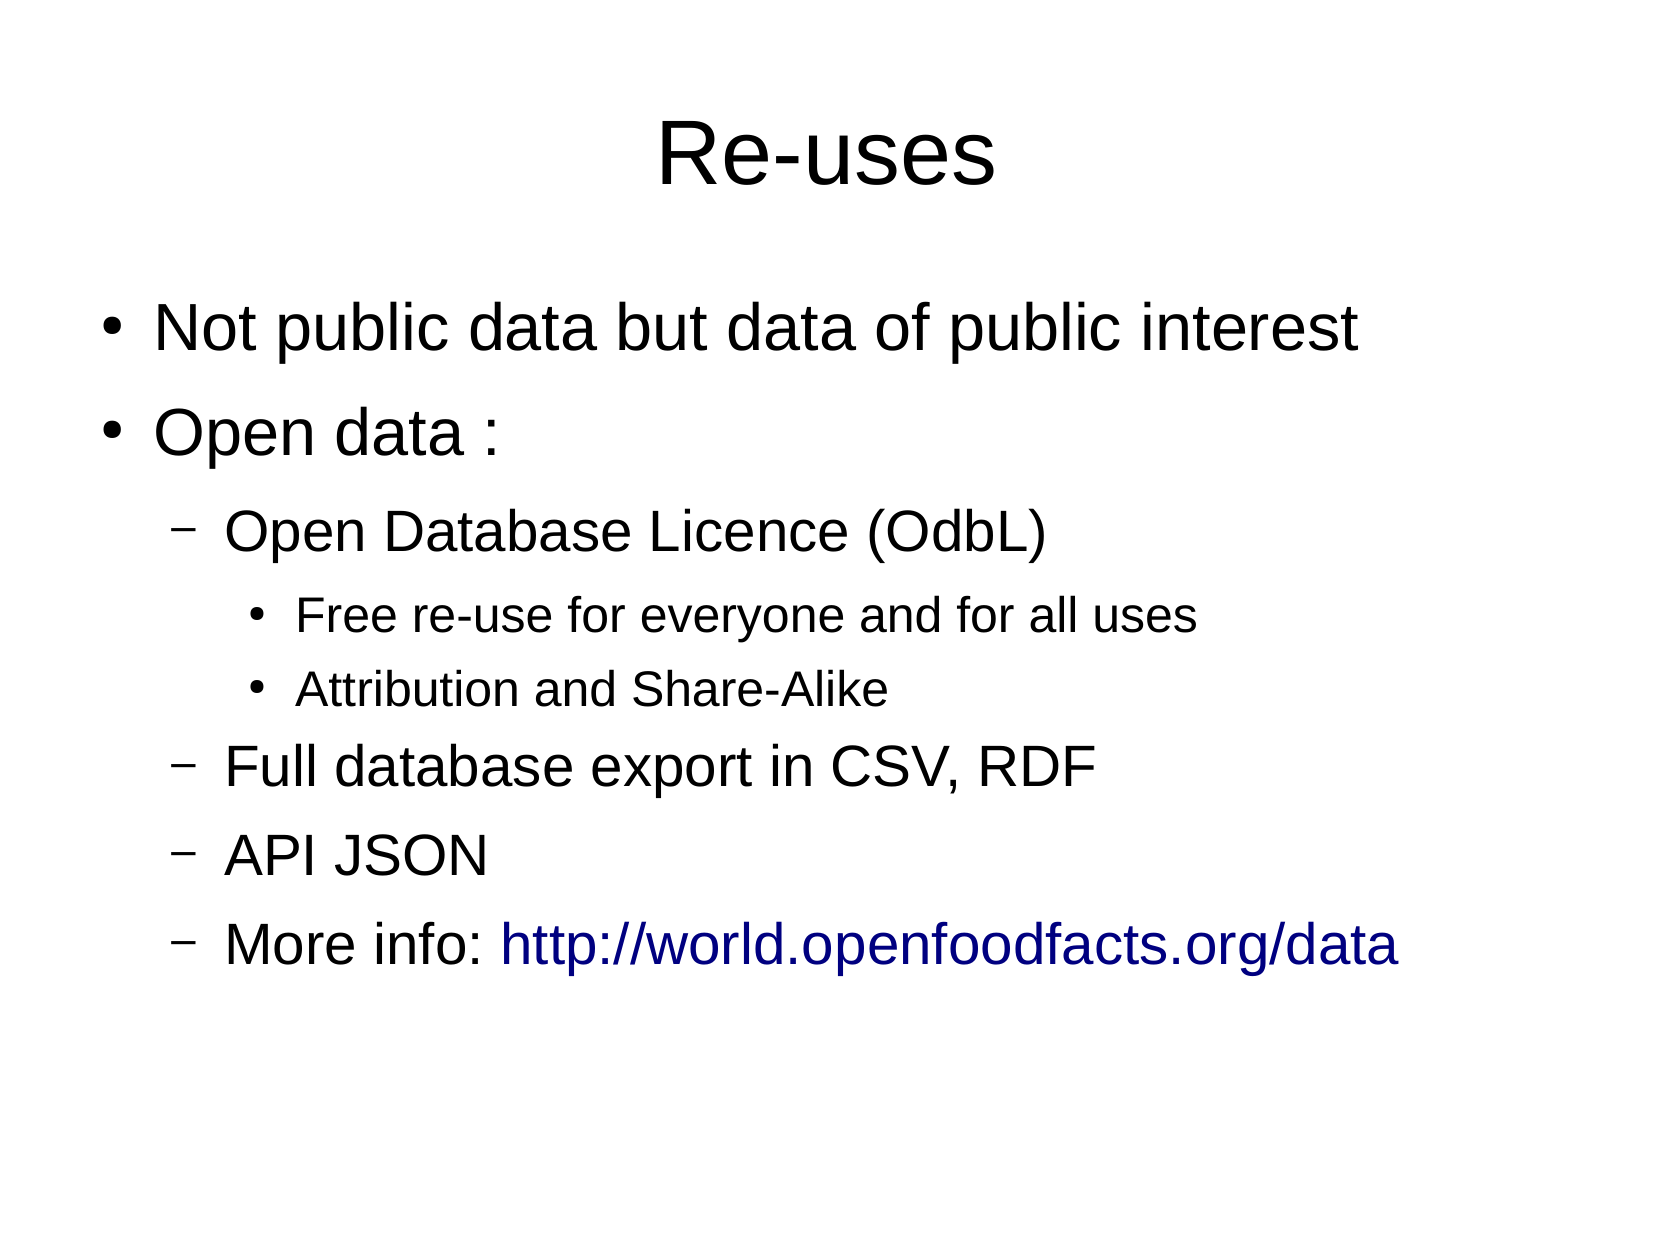

# Re-uses
Not public data but data of public interest
Open data :
Open Database Licence (OdbL)
Free re-use for everyone and for all uses
Attribution and Share-Alike
Full database export in CSV, RDF
API JSON
More info: http://world.openfoodfacts.org/data